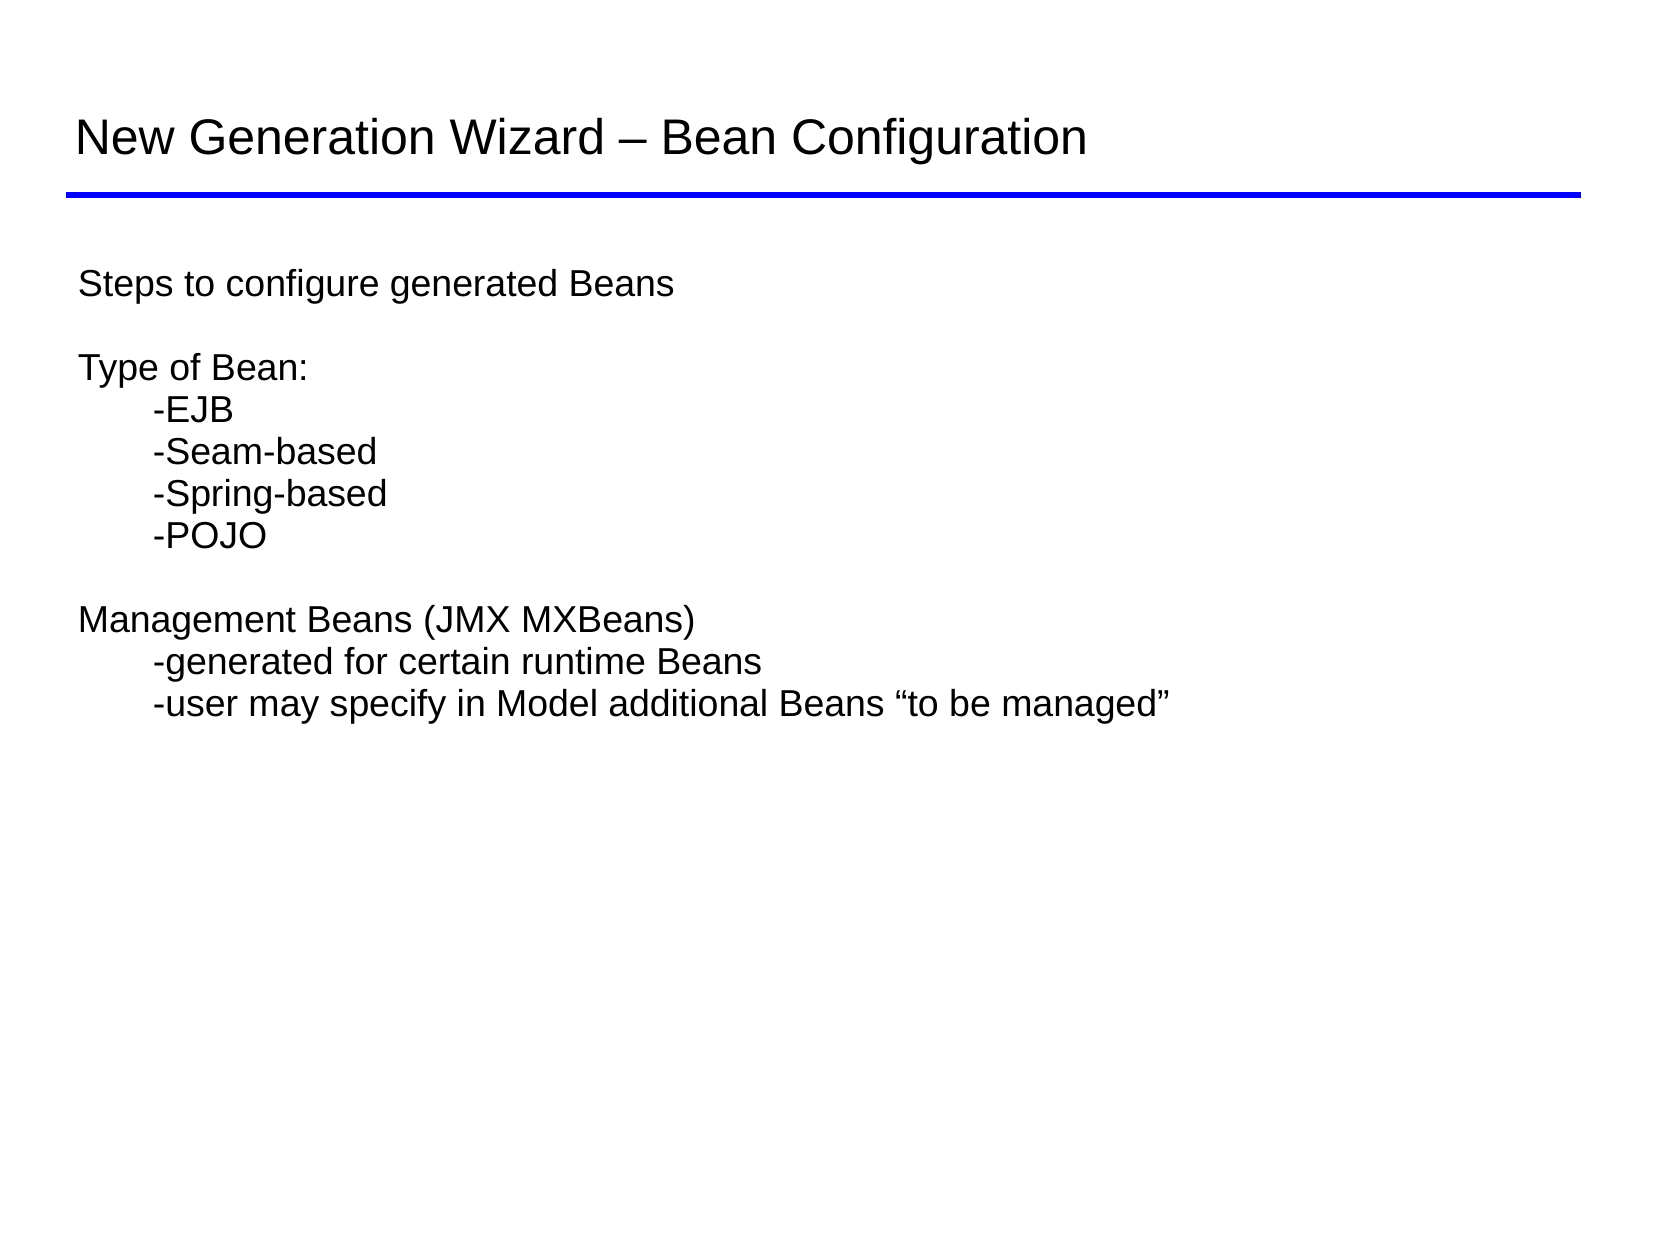

New Generation Wizard – Bean Configuration
Steps to configure generated Beans
Type of Bean:
	-EJB
	-Seam-based
	-Spring-based
	-POJO
Management Beans (JMX MXBeans)
	-generated for certain runtime Beans
	-user may specify in Model additional Beans “to be managed”